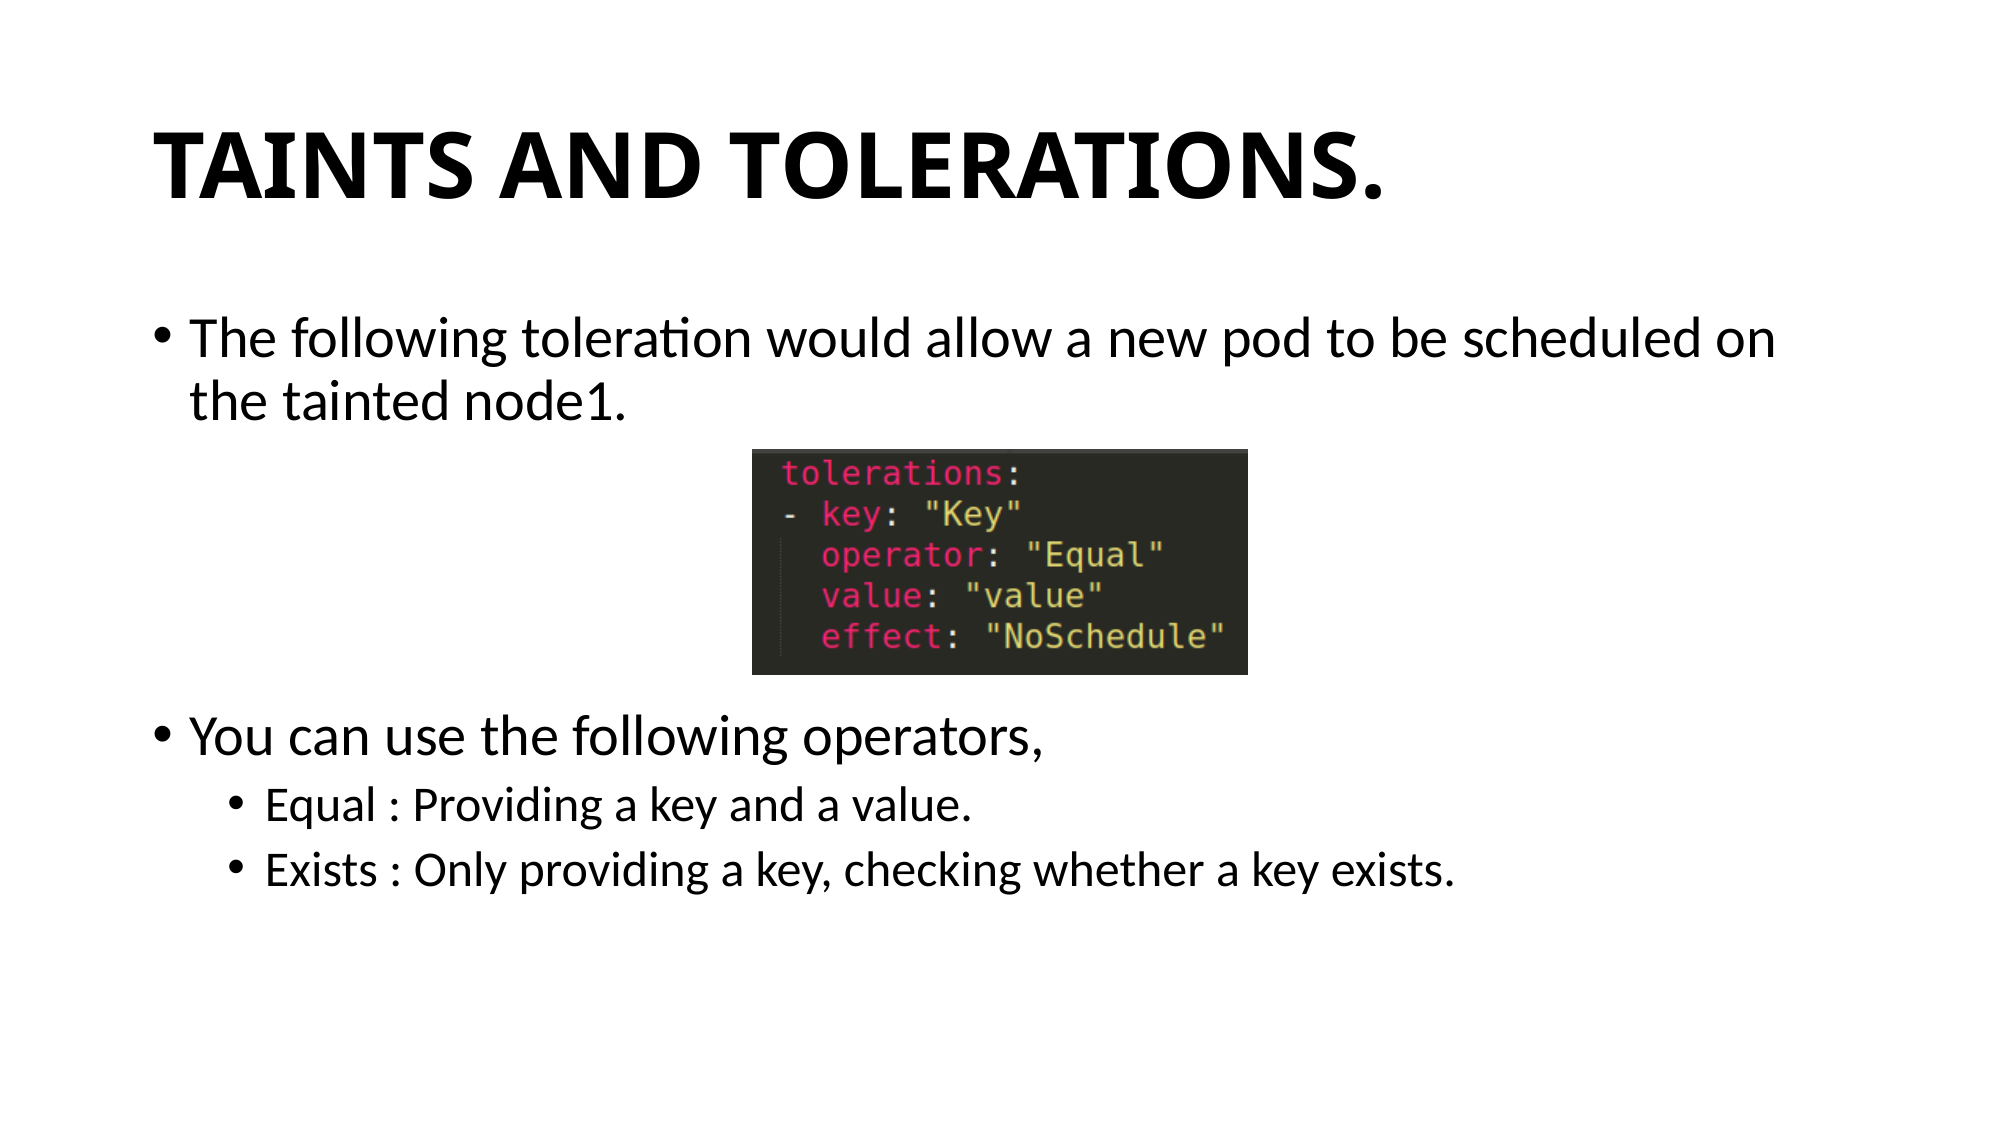

# TAINTS AND TOLERATIONS.
The following toleration would allow a new pod to be scheduled on the tainted node1.
You can use the following operators,
Equal : Providing a key and a value.
Exists : Only providing a key, checking whether a key exists.